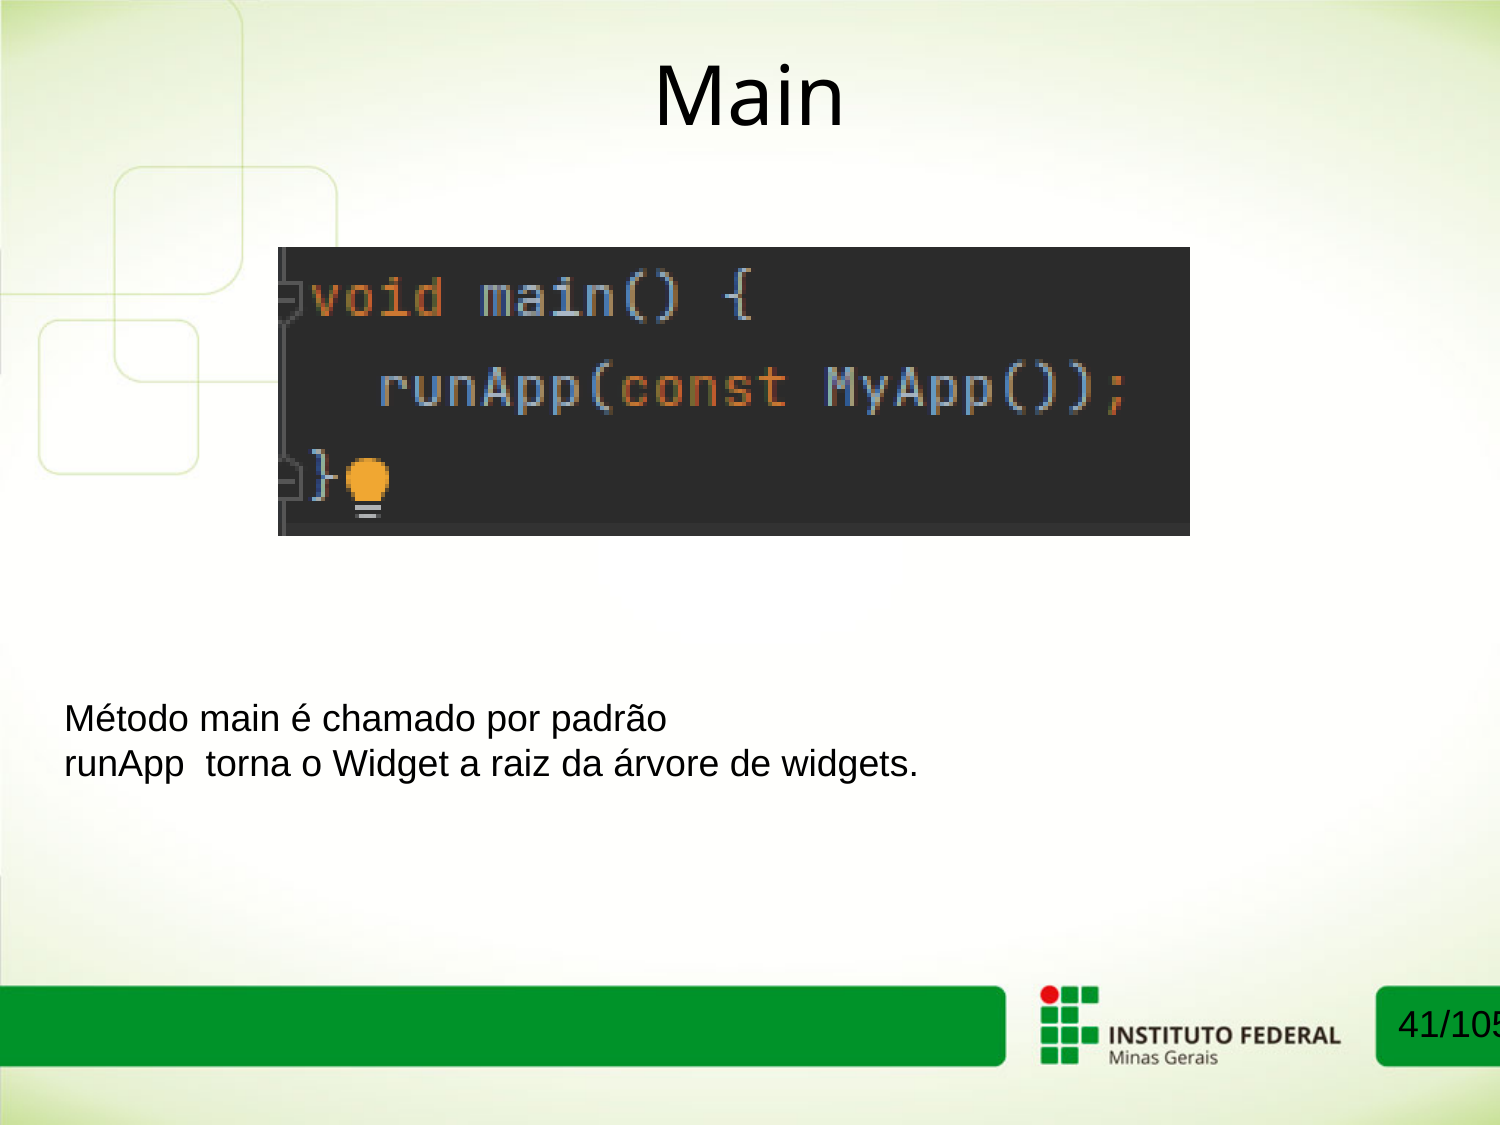

Main
Método main é chamado por padrão
runApp torna o Widget a raiz da árvore de widgets.